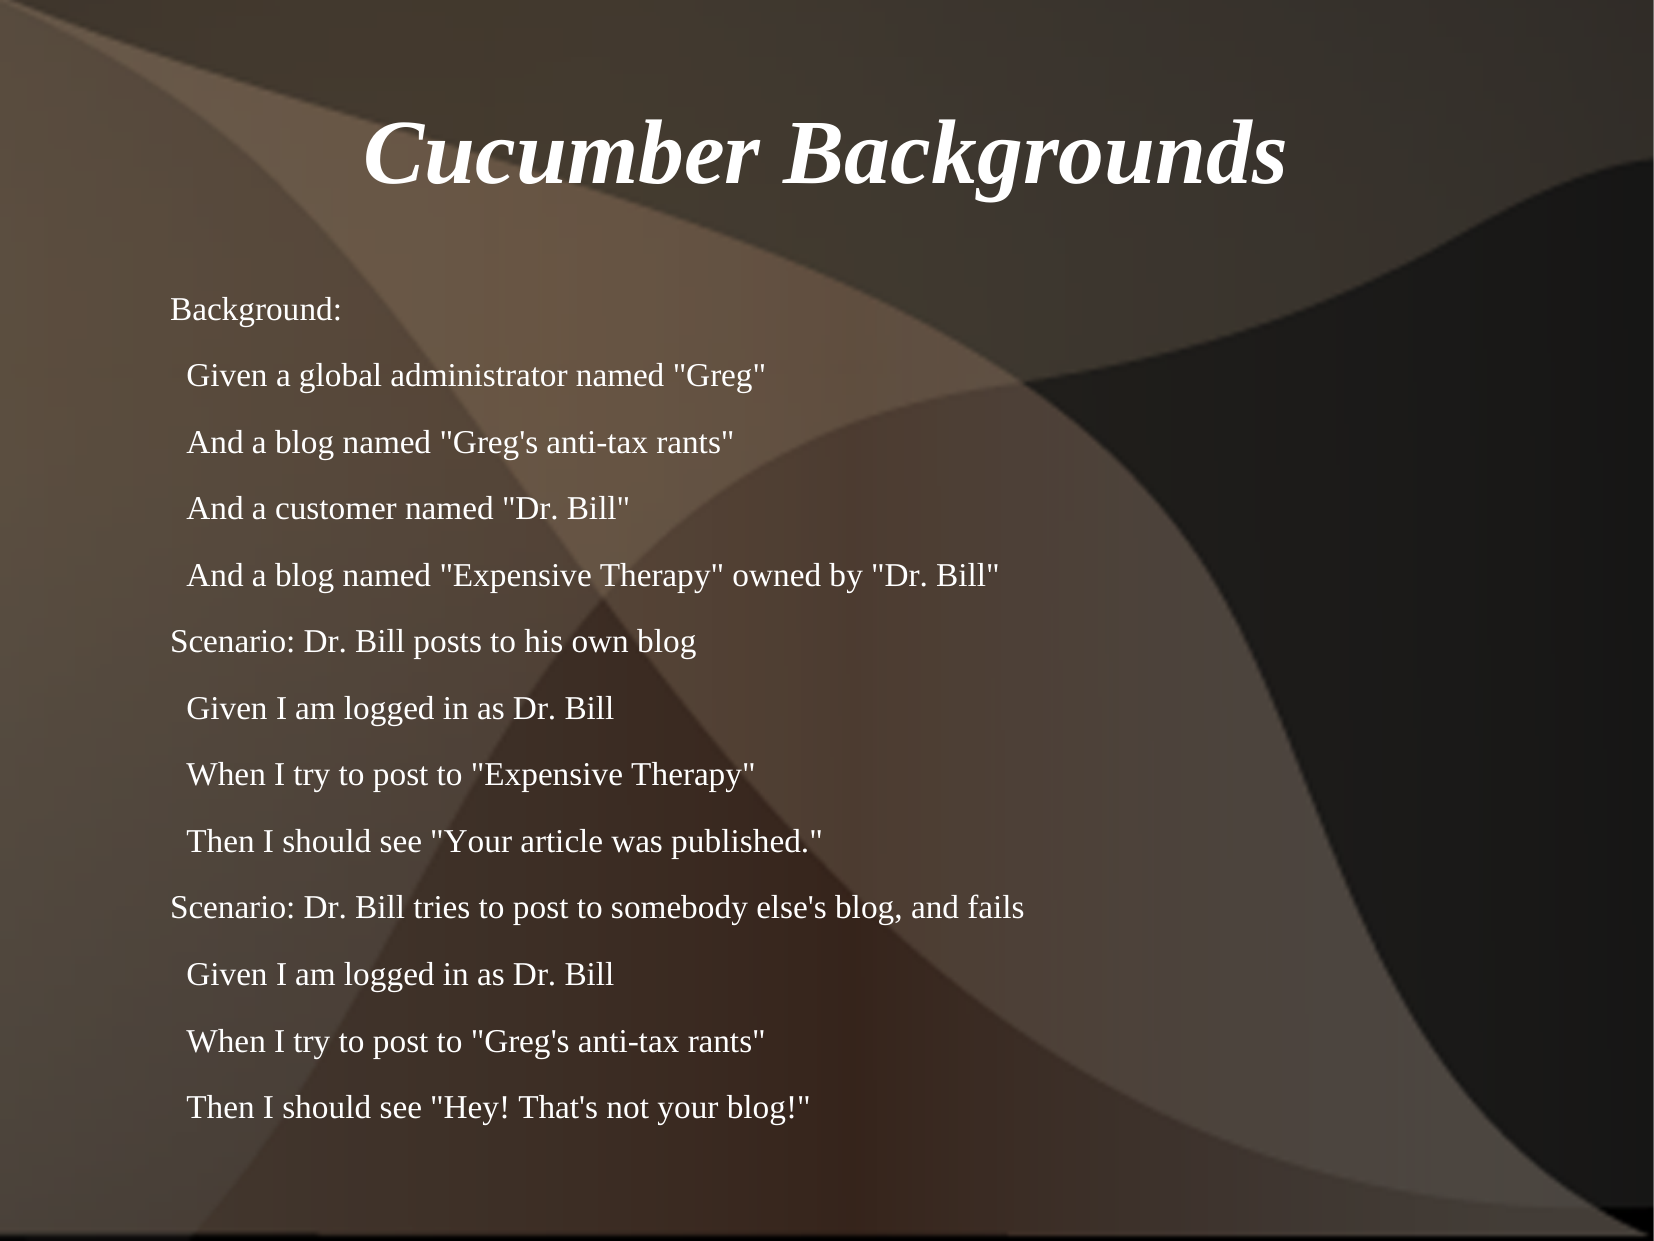

# Cucumber Backgrounds
 Background:
 Given a global administrator named "Greg"
 And a blog named "Greg's anti-tax rants"
 And a customer named "Dr. Bill"
 And a blog named "Expensive Therapy" owned by "Dr. Bill"
 Scenario: Dr. Bill posts to his own blog
 Given I am logged in as Dr. Bill
 When I try to post to "Expensive Therapy"
 Then I should see "Your article was published."
 Scenario: Dr. Bill tries to post to somebody else's blog, and fails
 Given I am logged in as Dr. Bill
 When I try to post to "Greg's anti-tax rants"
 Then I should see "Hey! That's not your blog!"